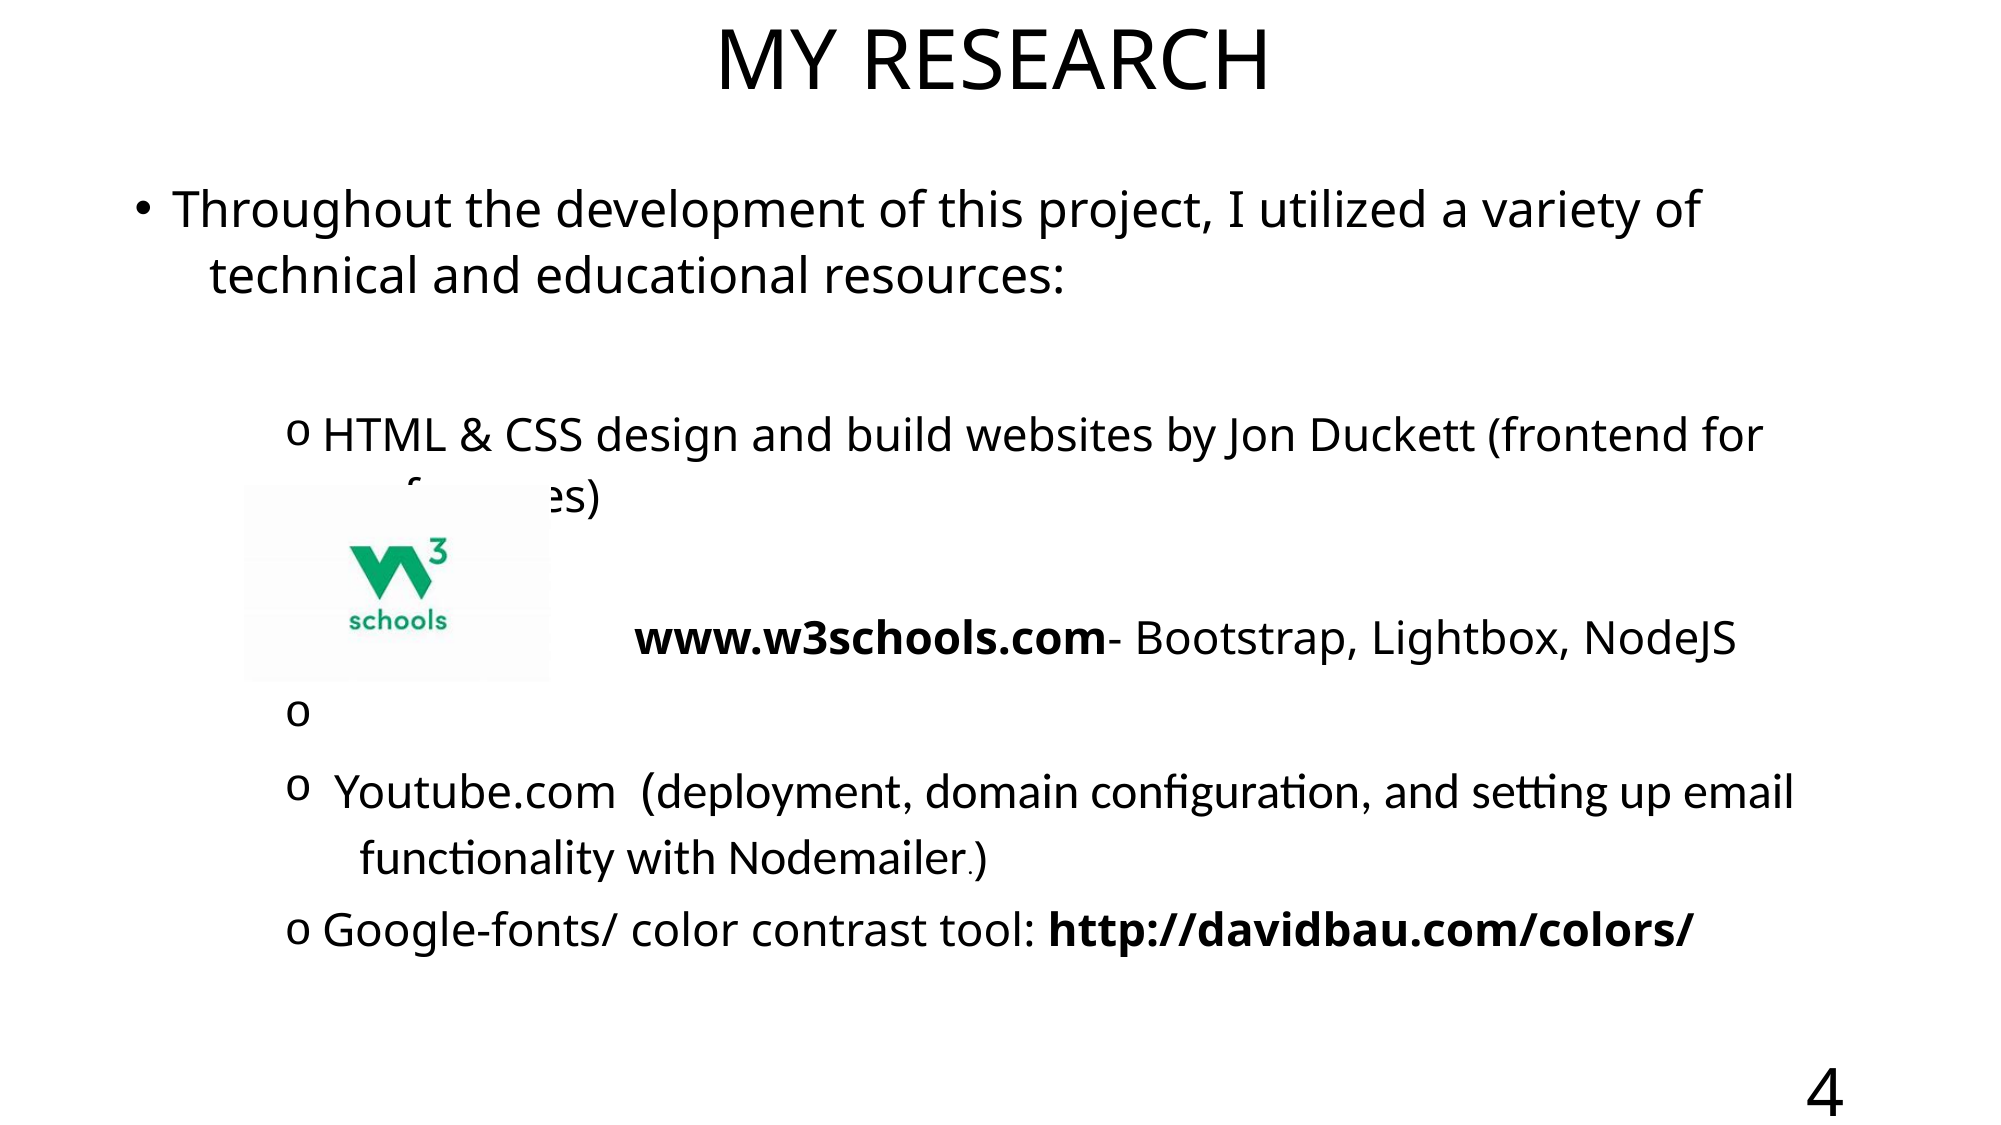

# My Research
Throughout the development of this project, I utilized a variety of technical and educational resources:
HTML & CSS design and build websites by Jon Duckett (frontend for references)
   www.w3schools.com- Bootstrap, Lightbox, NodeJS
 Youtube.com (deployment, domain configuration, and setting up email functionality with Nodemailer.)
Google-fonts/ color contrast tool: http://davidbau.com/colors/
4